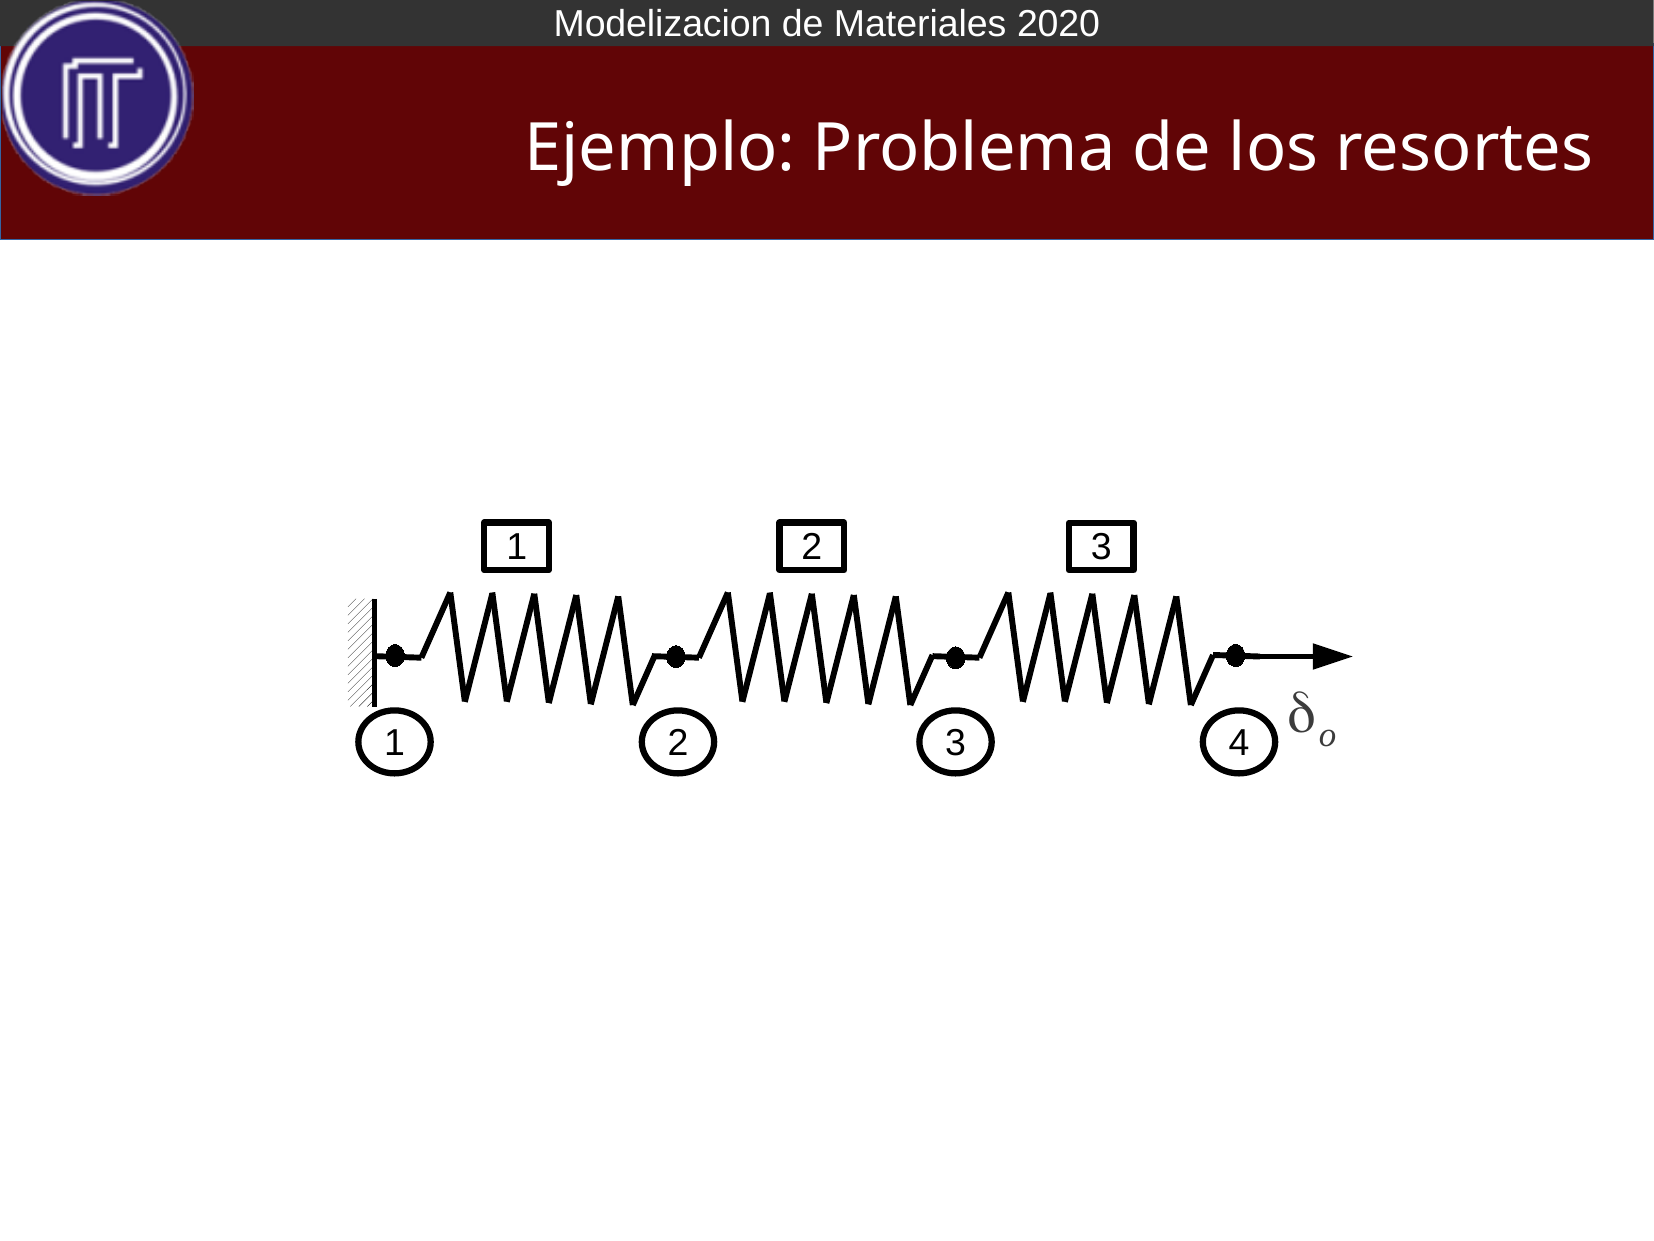

# Ejemplo: Problema de los resortes
1
2
3
1
2
3
4